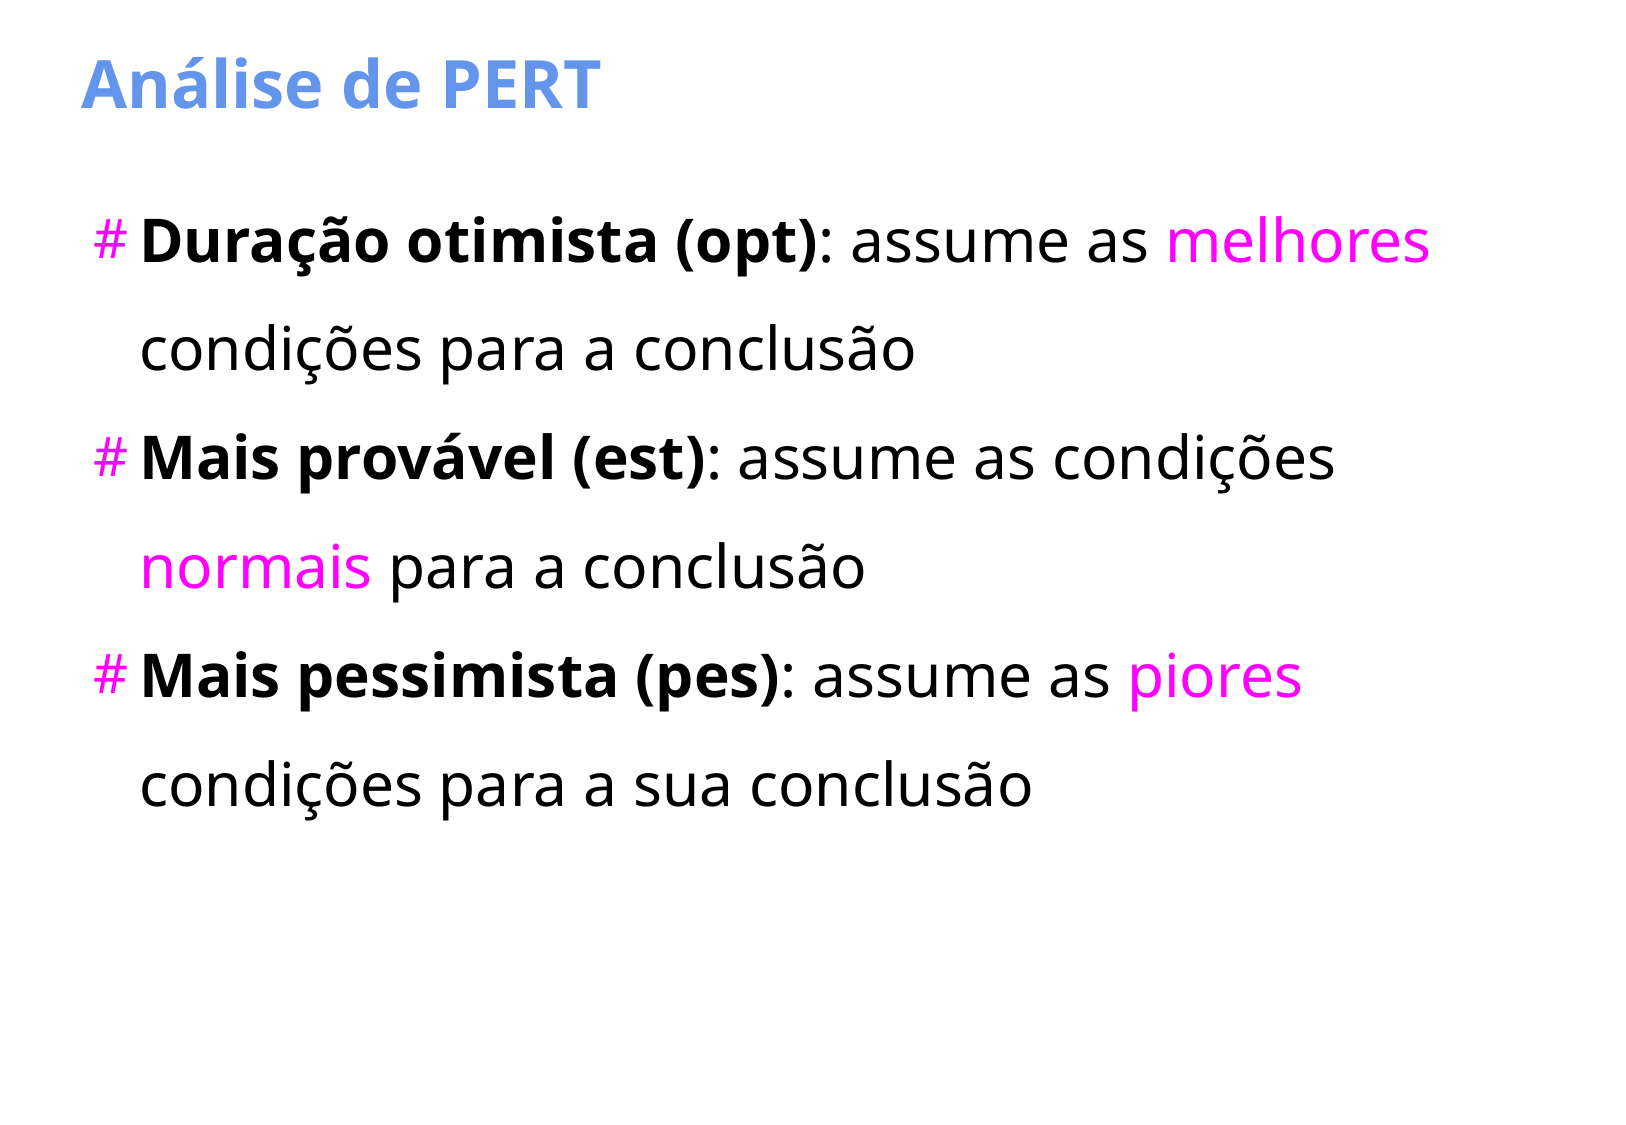

# Análise de PERT
Duração otimista (opt): assume as melhores condições para a conclusão
Mais provável (est): assume as condições normais para a conclusão
Mais pessimista (pes): assume as piores condições para a sua conclusão